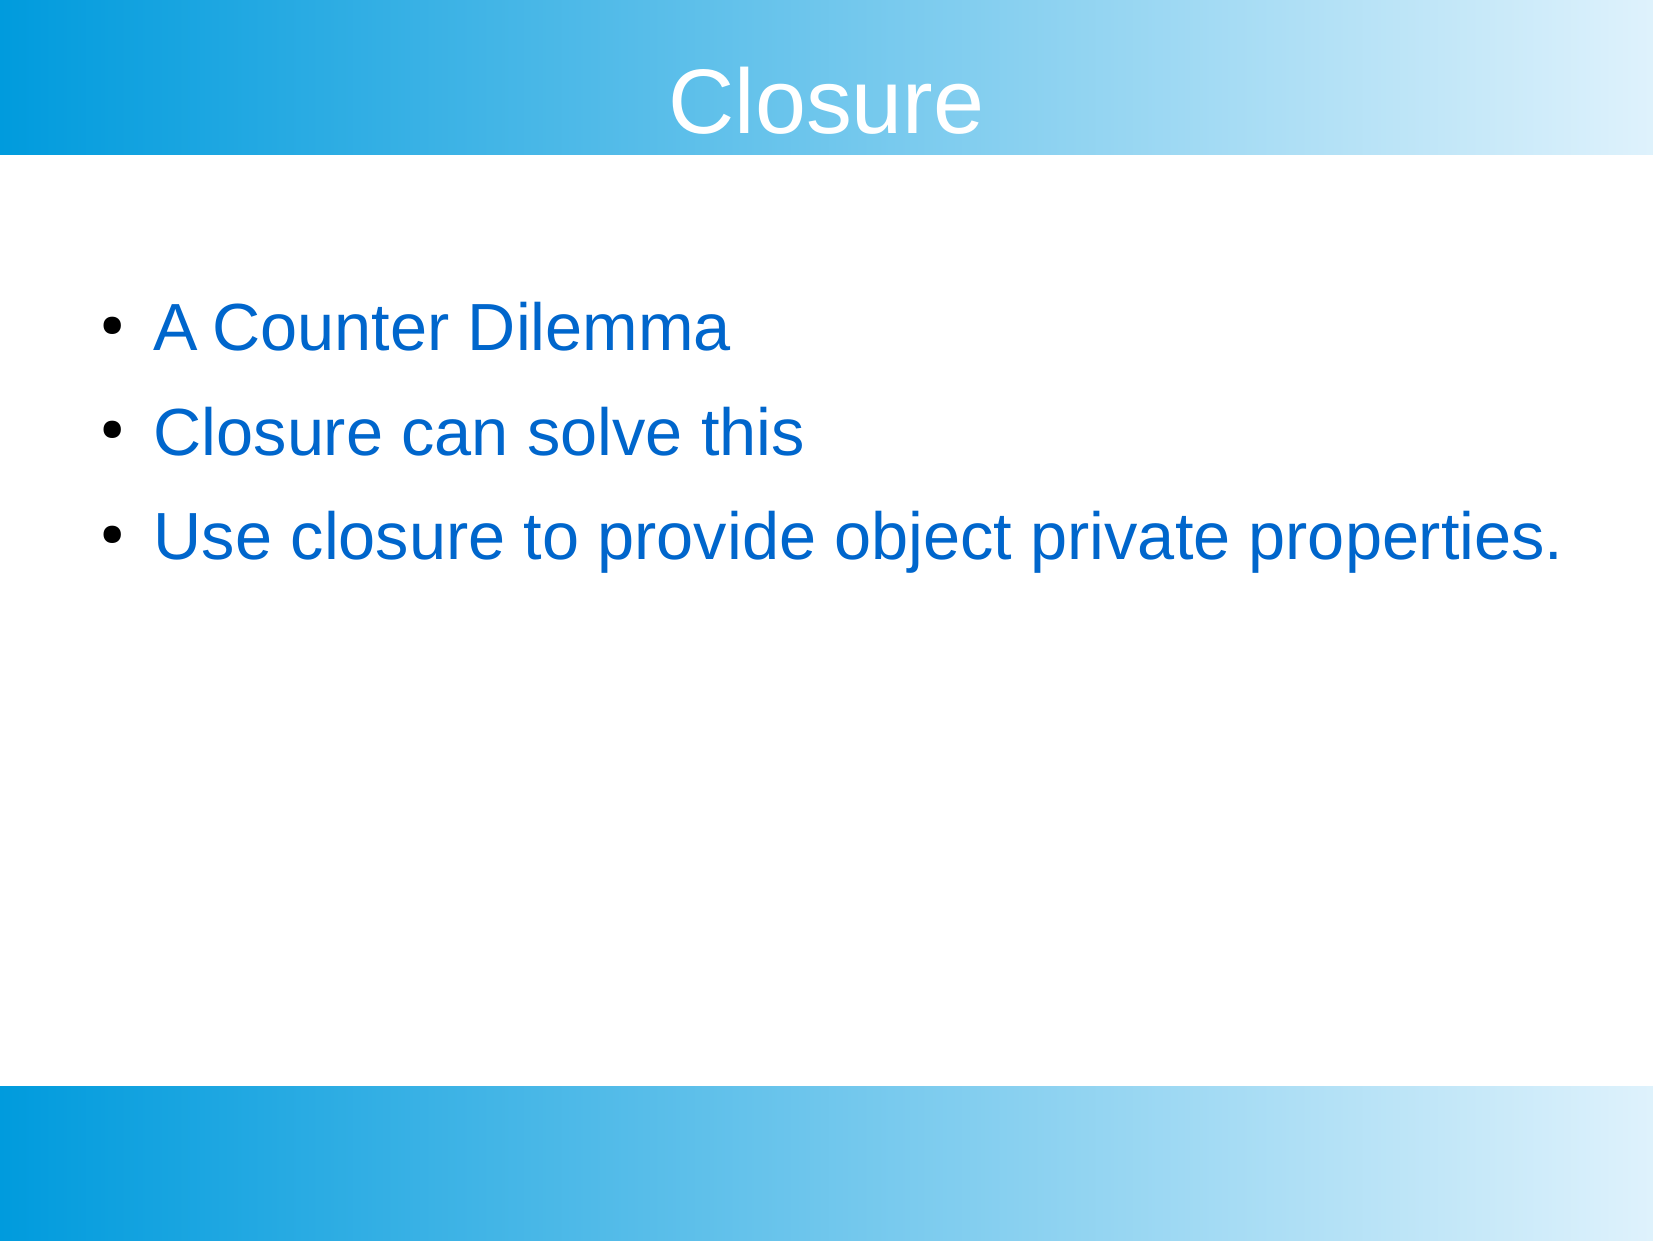

# Closure
A Counter Dilemma
Closure can solve this
Use closure to provide object private properties.